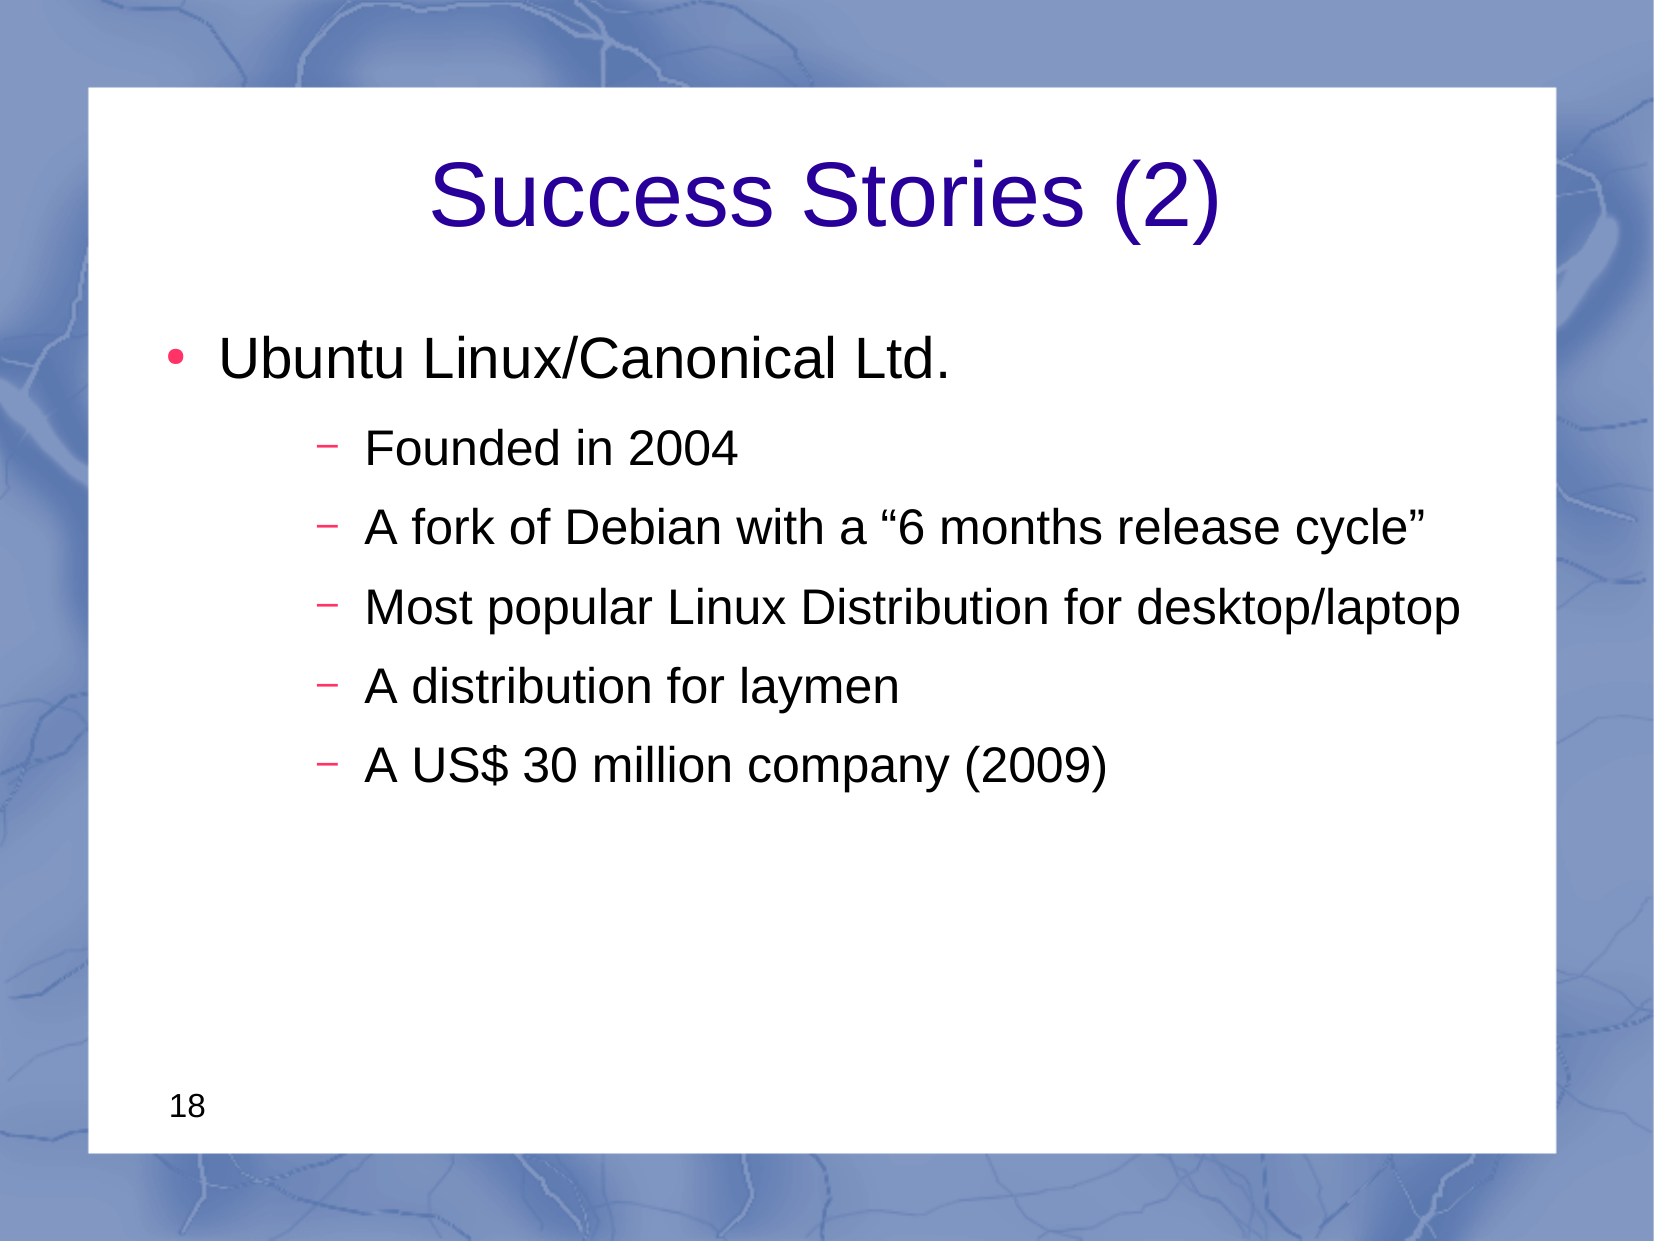

# Success Stories (2)
Ubuntu Linux/Canonical Ltd.
Founded in 2004
A fork of Debian with a “6 months release cycle”
Most popular Linux Distribution for desktop/laptop
A distribution for laymen
A US$ 30 million company (2009)
18